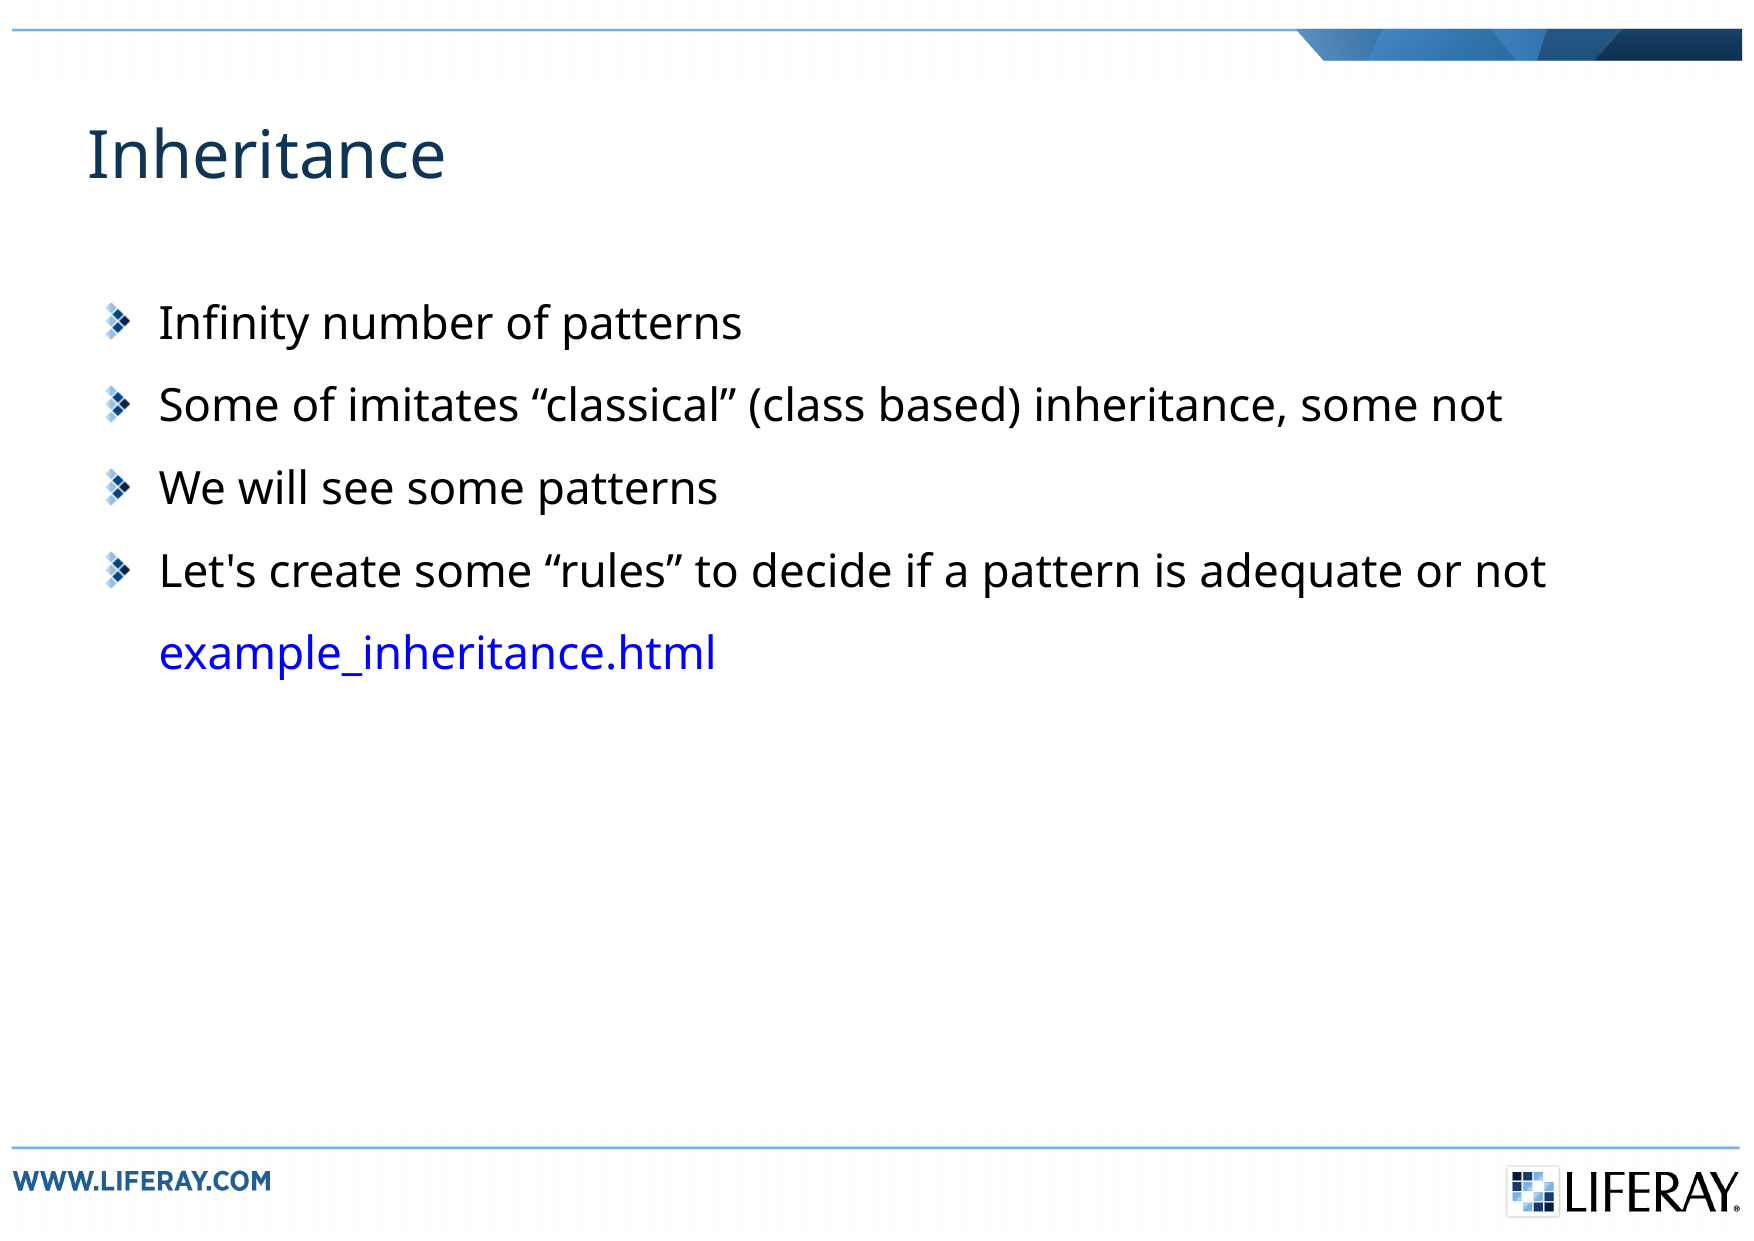

# Inheritance
Infinity number of patterns
Some of imitates “classical” (class based) inheritance, some not
We will see some patterns
Let's create some “rules” to decide if a pattern is adequate or not
example_inheritance.html